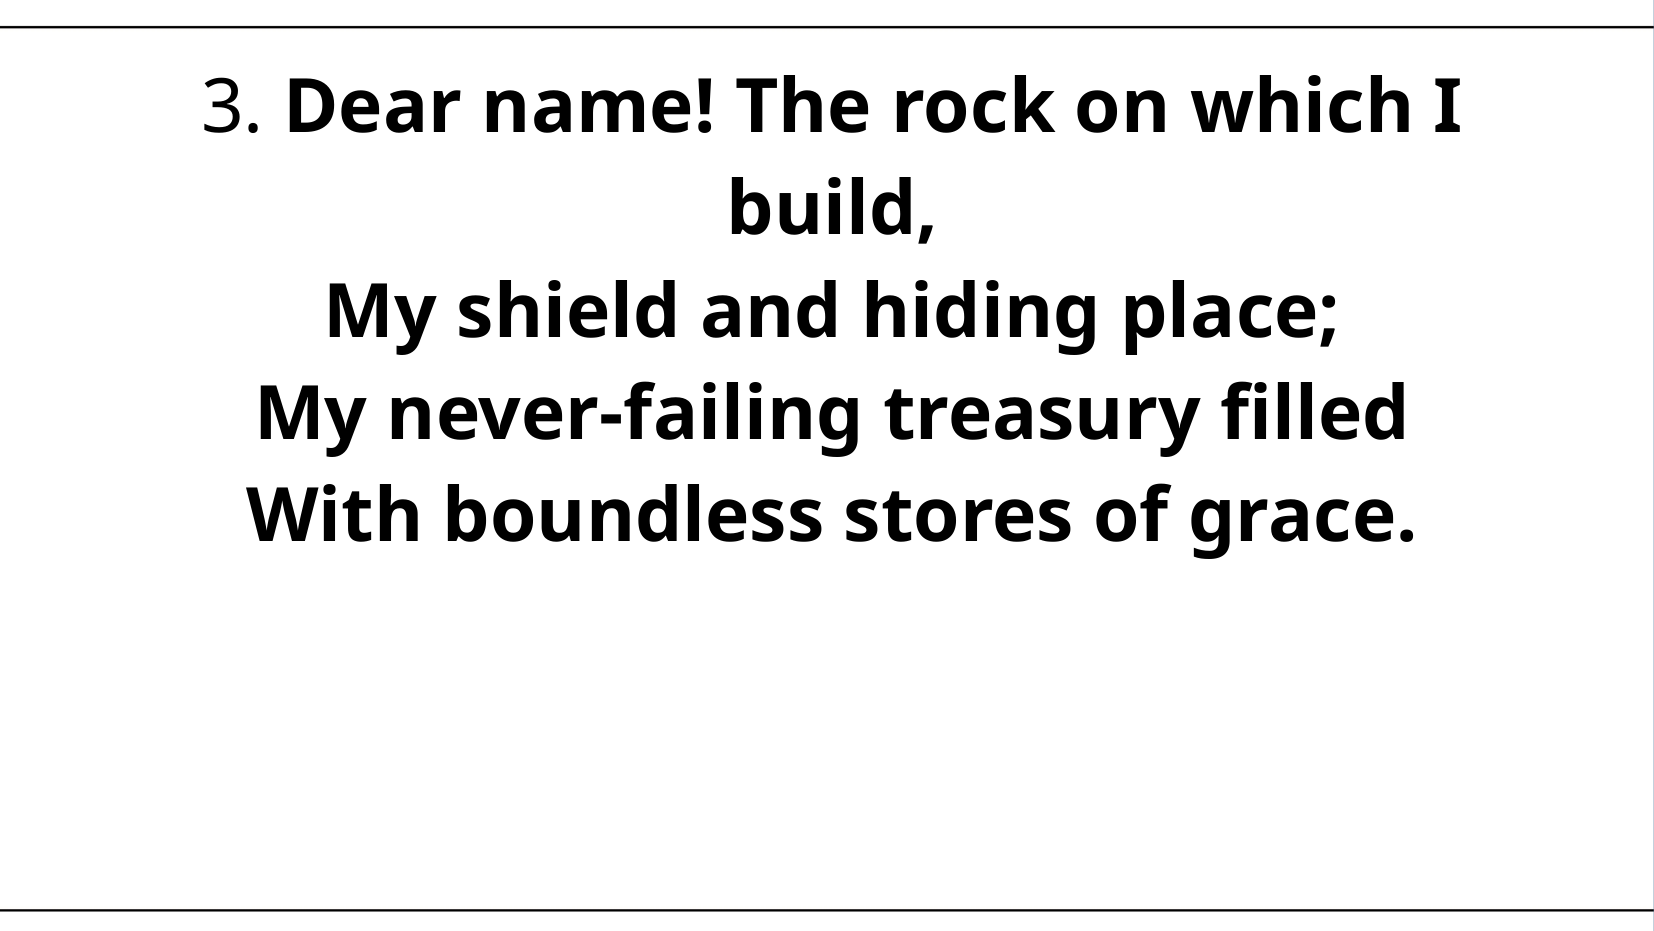

3. Dear name! The rock on which I build,
My shield and hiding place;
My never-failing treasury filled
With boundless stores of grace.